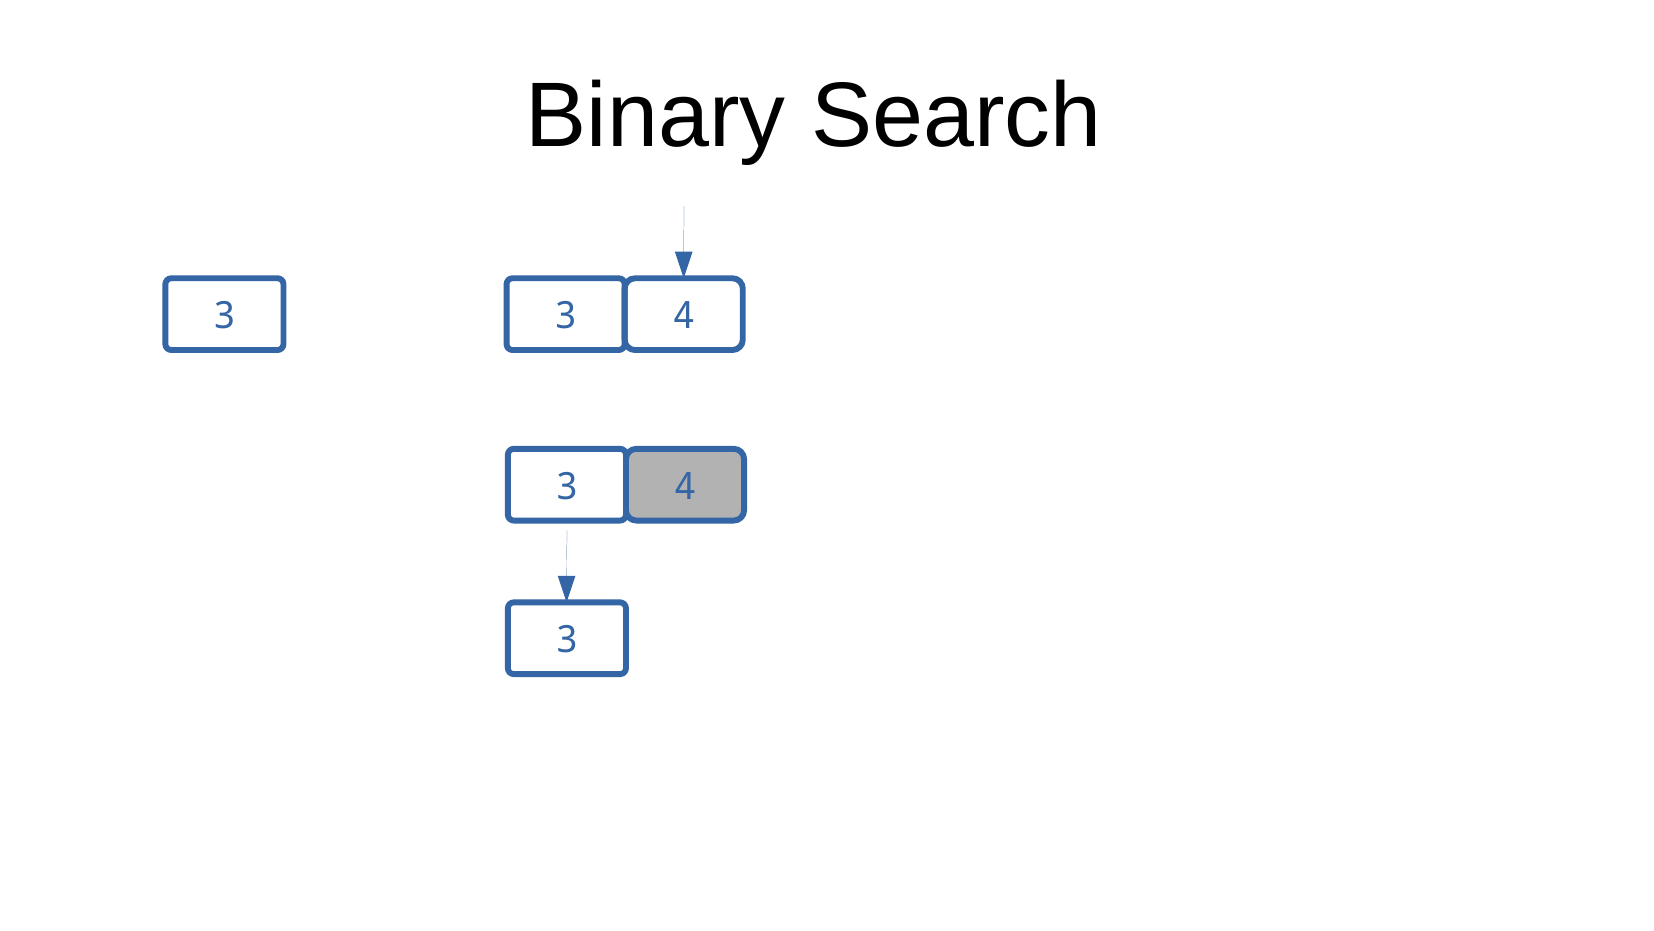

# Binary Search
3
3
4
3
4
3